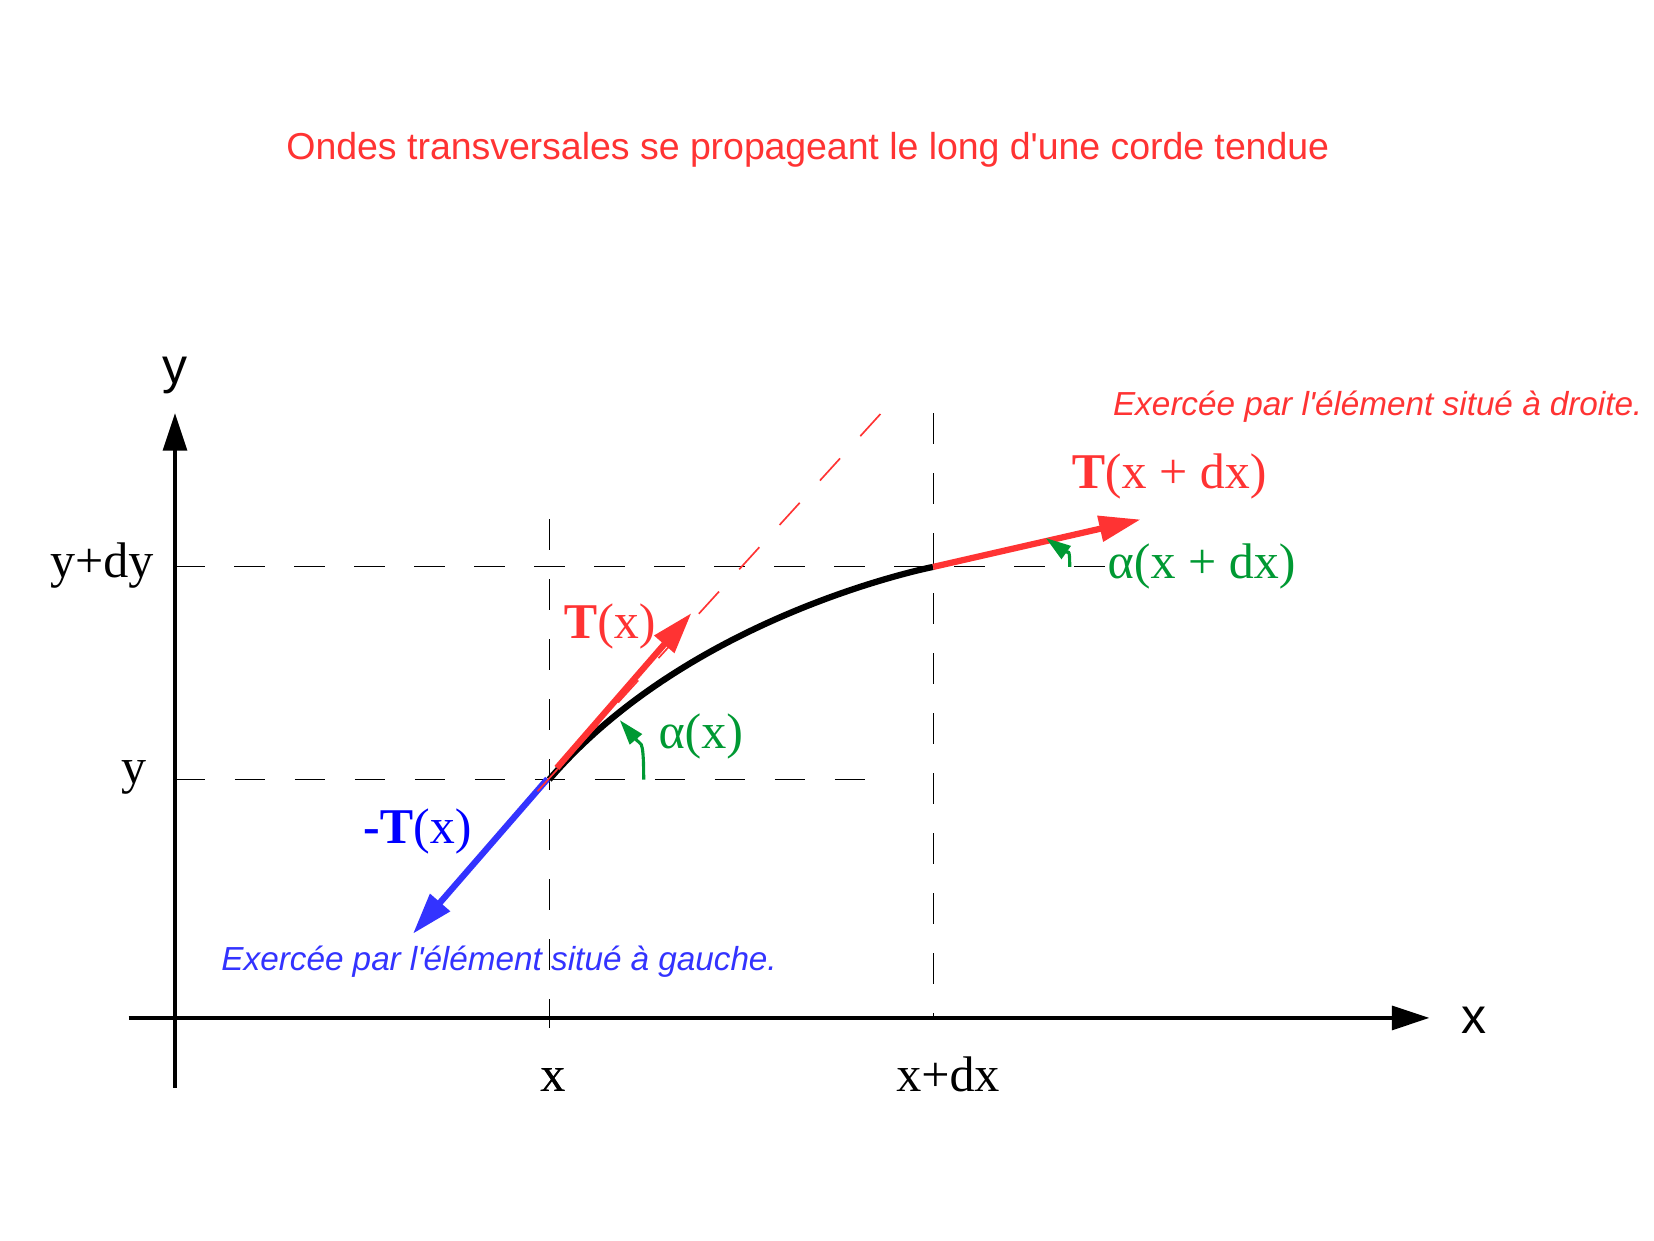

Ondes transversales se propageant le long d'une corde tendue
y
Exercée par l'élément situé à droite.
T(x + dx)
y+dy
α(x + dx)
T(x)
α(x)
y
-T(x)
Exercée par l'élément situé à gauche.
x
x
x
x+dx